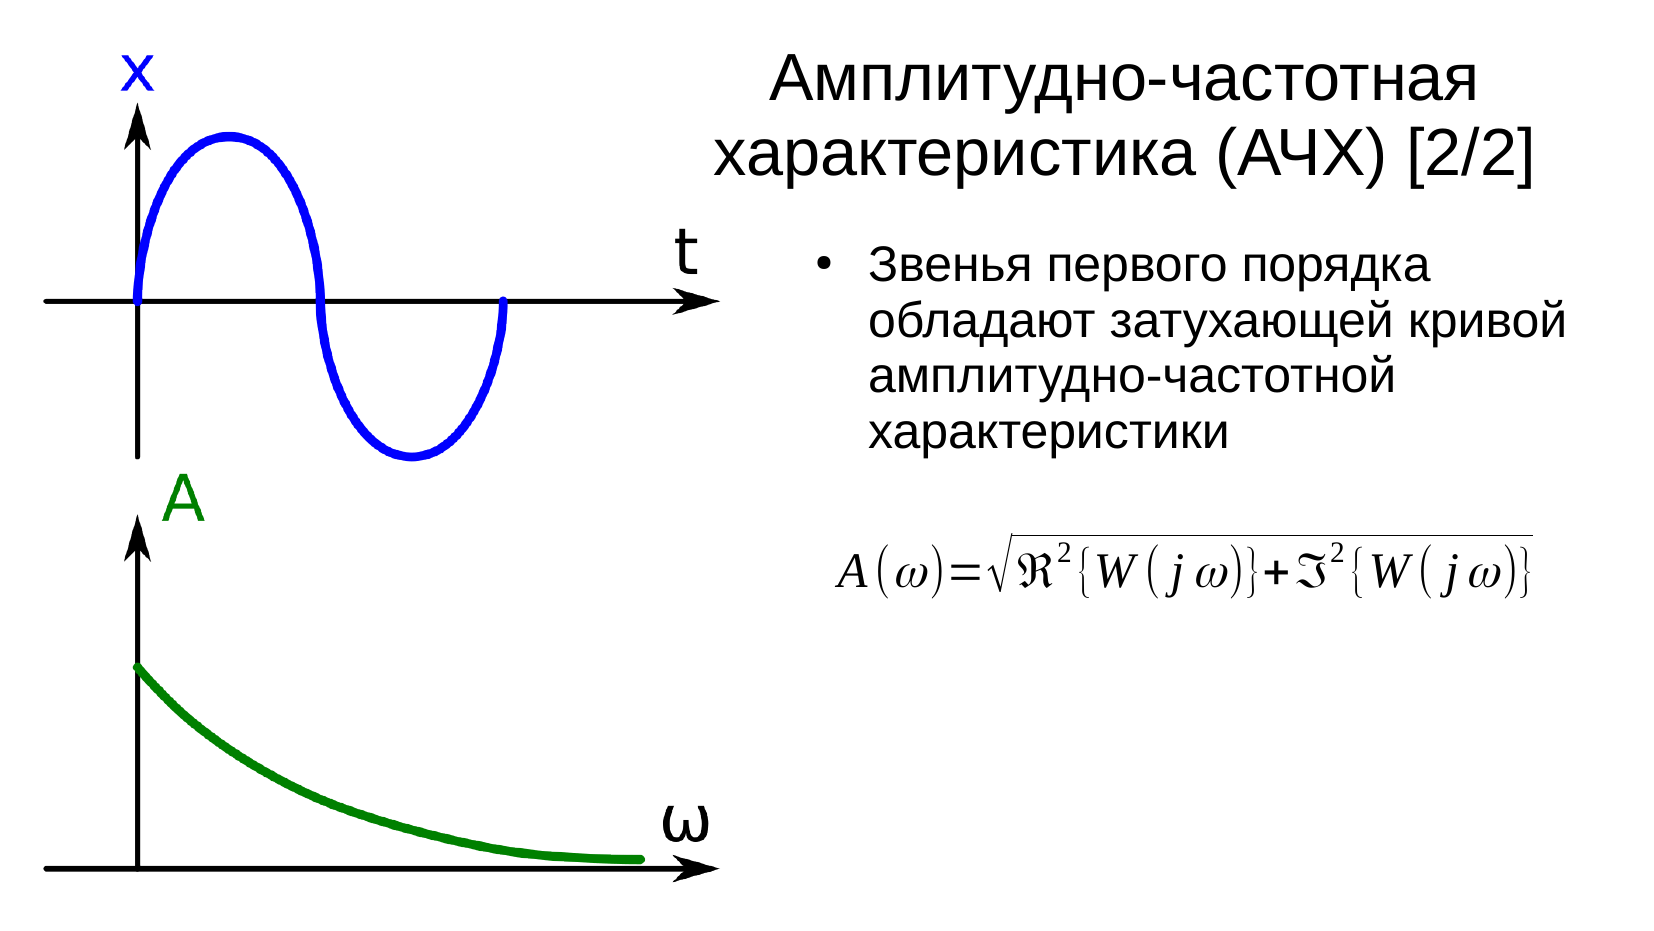

# Амплитудно-частотная характеристика (АЧХ) [2/2]
Звенья первого порядка обладают затухающей кривой амплитудно-частотной характеристики